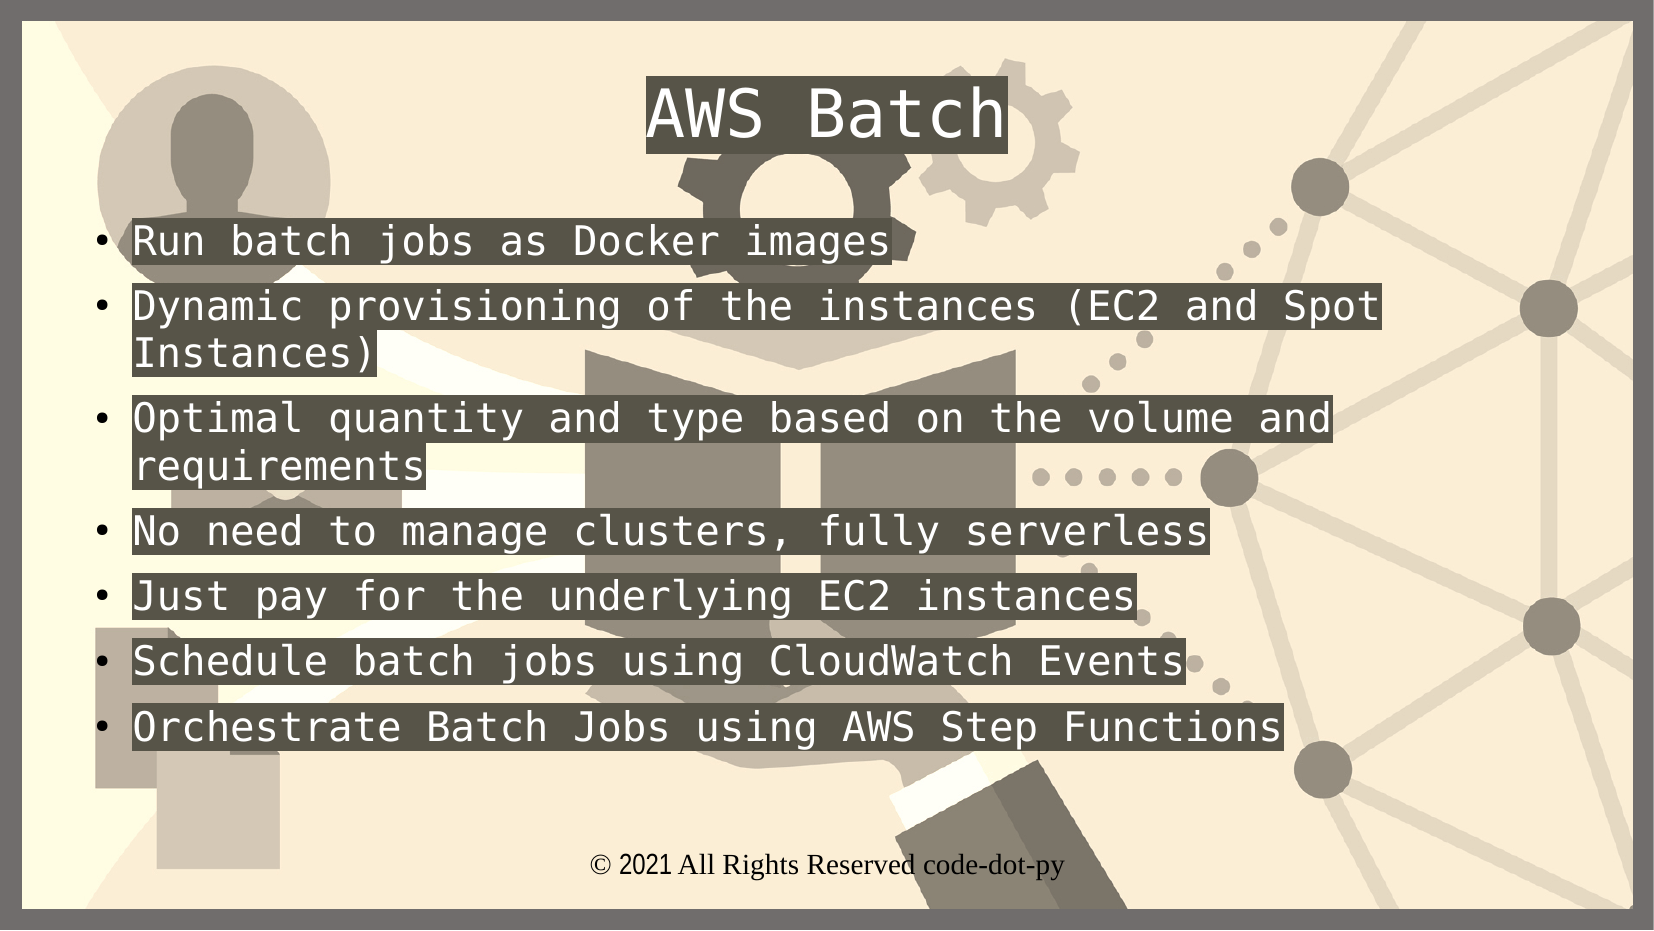

# AWS Batch
Run batch jobs as Docker images
Dynamic provisioning of the instances (EC2 and Spot Instances)
Optimal quantity and type based on the volume and requirements
No need to manage clusters, fully serverless
Just pay for the underlying EC2 instances
Schedule batch jobs using CloudWatch Events
Orchestrate Batch Jobs using AWS Step Functions